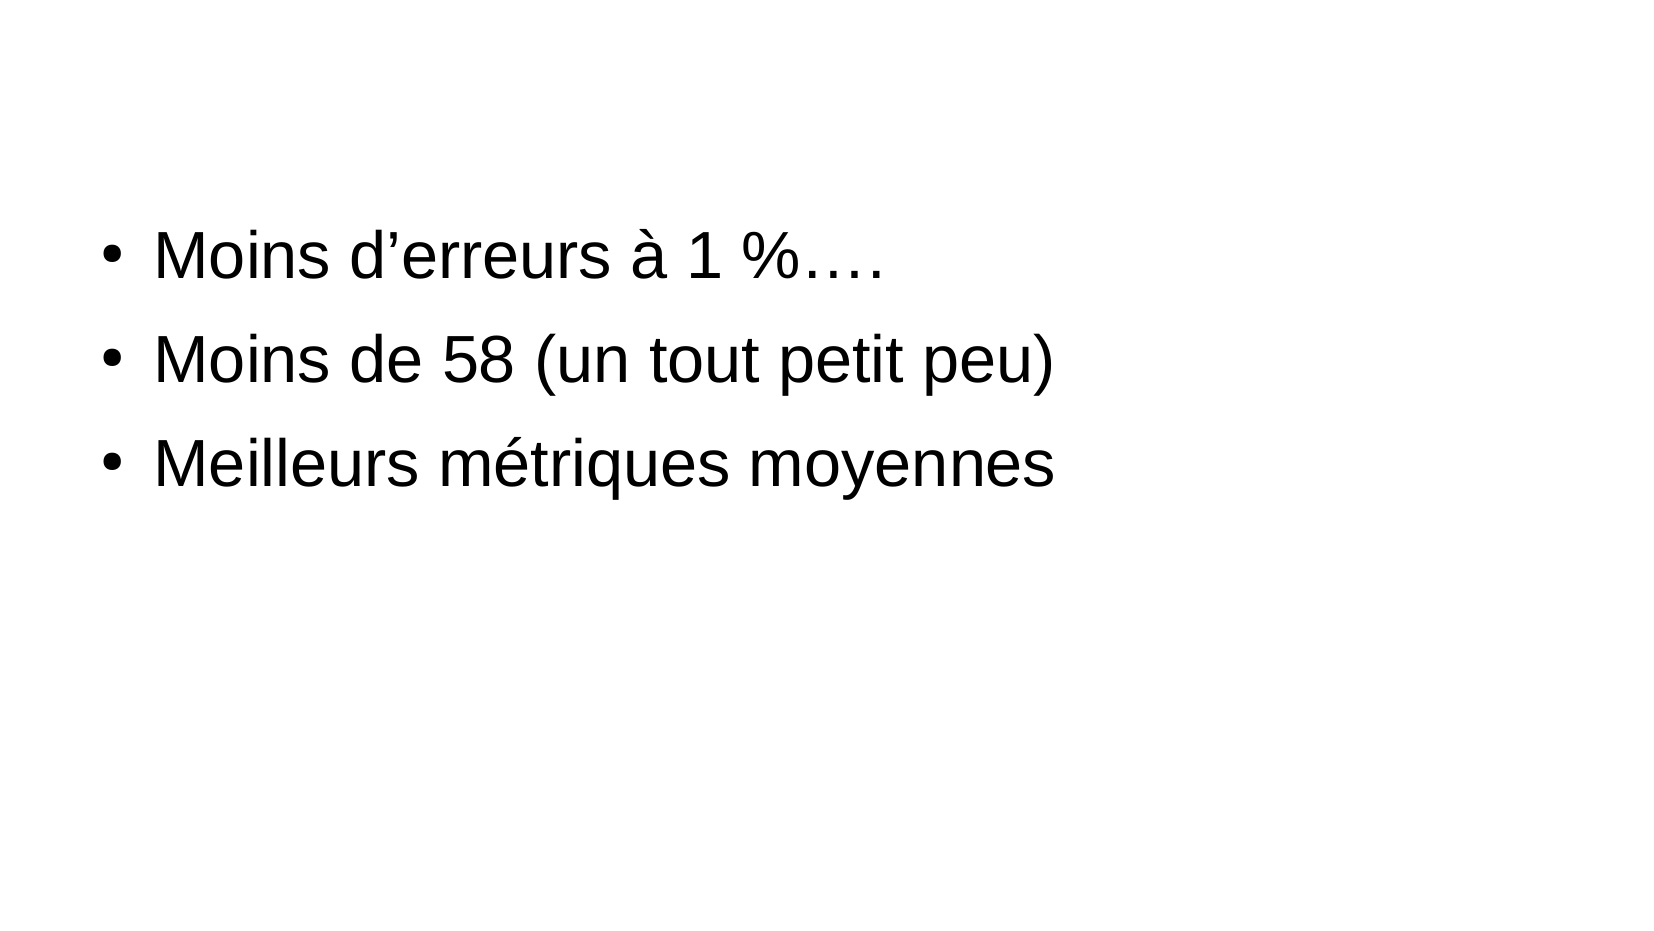

# Moins d’erreurs à 1 %….
Moins de 58 (un tout petit peu)
Meilleurs métriques moyennes